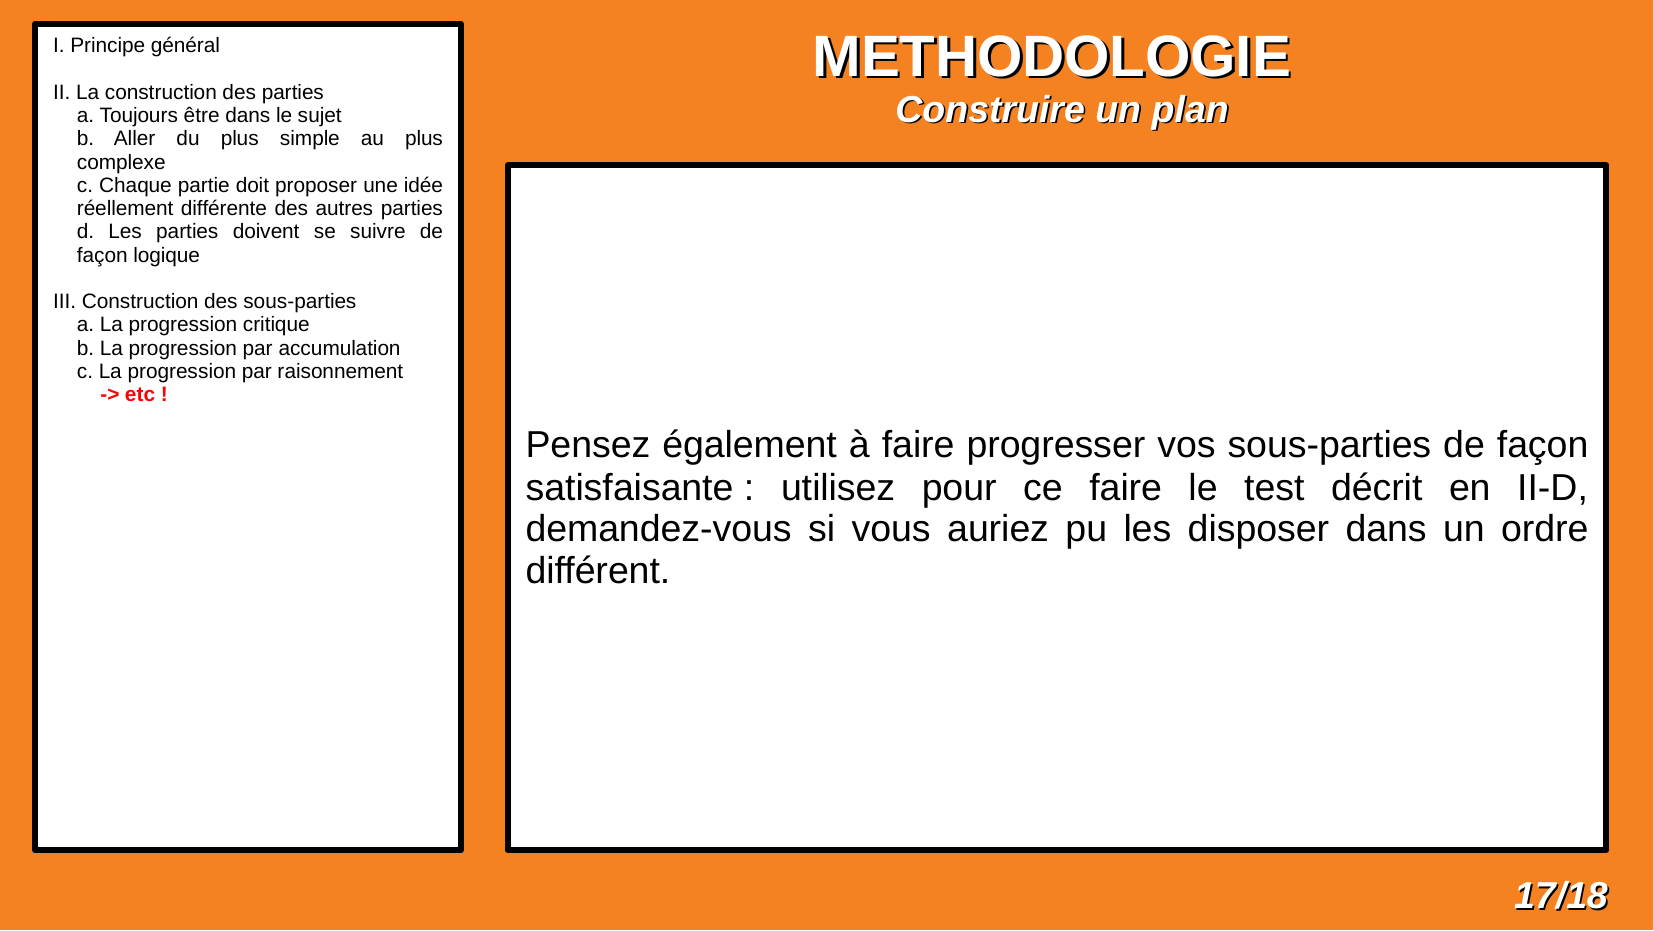

METHODOLOGIE
 Construire un plan
I. Principe général
II. La construction des parties
a. Toujours être dans le sujet
b. Aller du plus simple au plus complexe
c. Chaque partie doit proposer une idée réellement différente des autres parties
d. Les parties doivent se suivre de façon logique
III. Construction des sous-parties
a. La progression critique
b. La progression par accumulation
c. La progression par raisonnement
	-> etc !
Pensez également à faire progresser vos sous-parties de façon satisfaisante : utilisez pour ce faire le test décrit en II-D, demandez-vous si vous auriez pu les disposer dans un ordre différent.